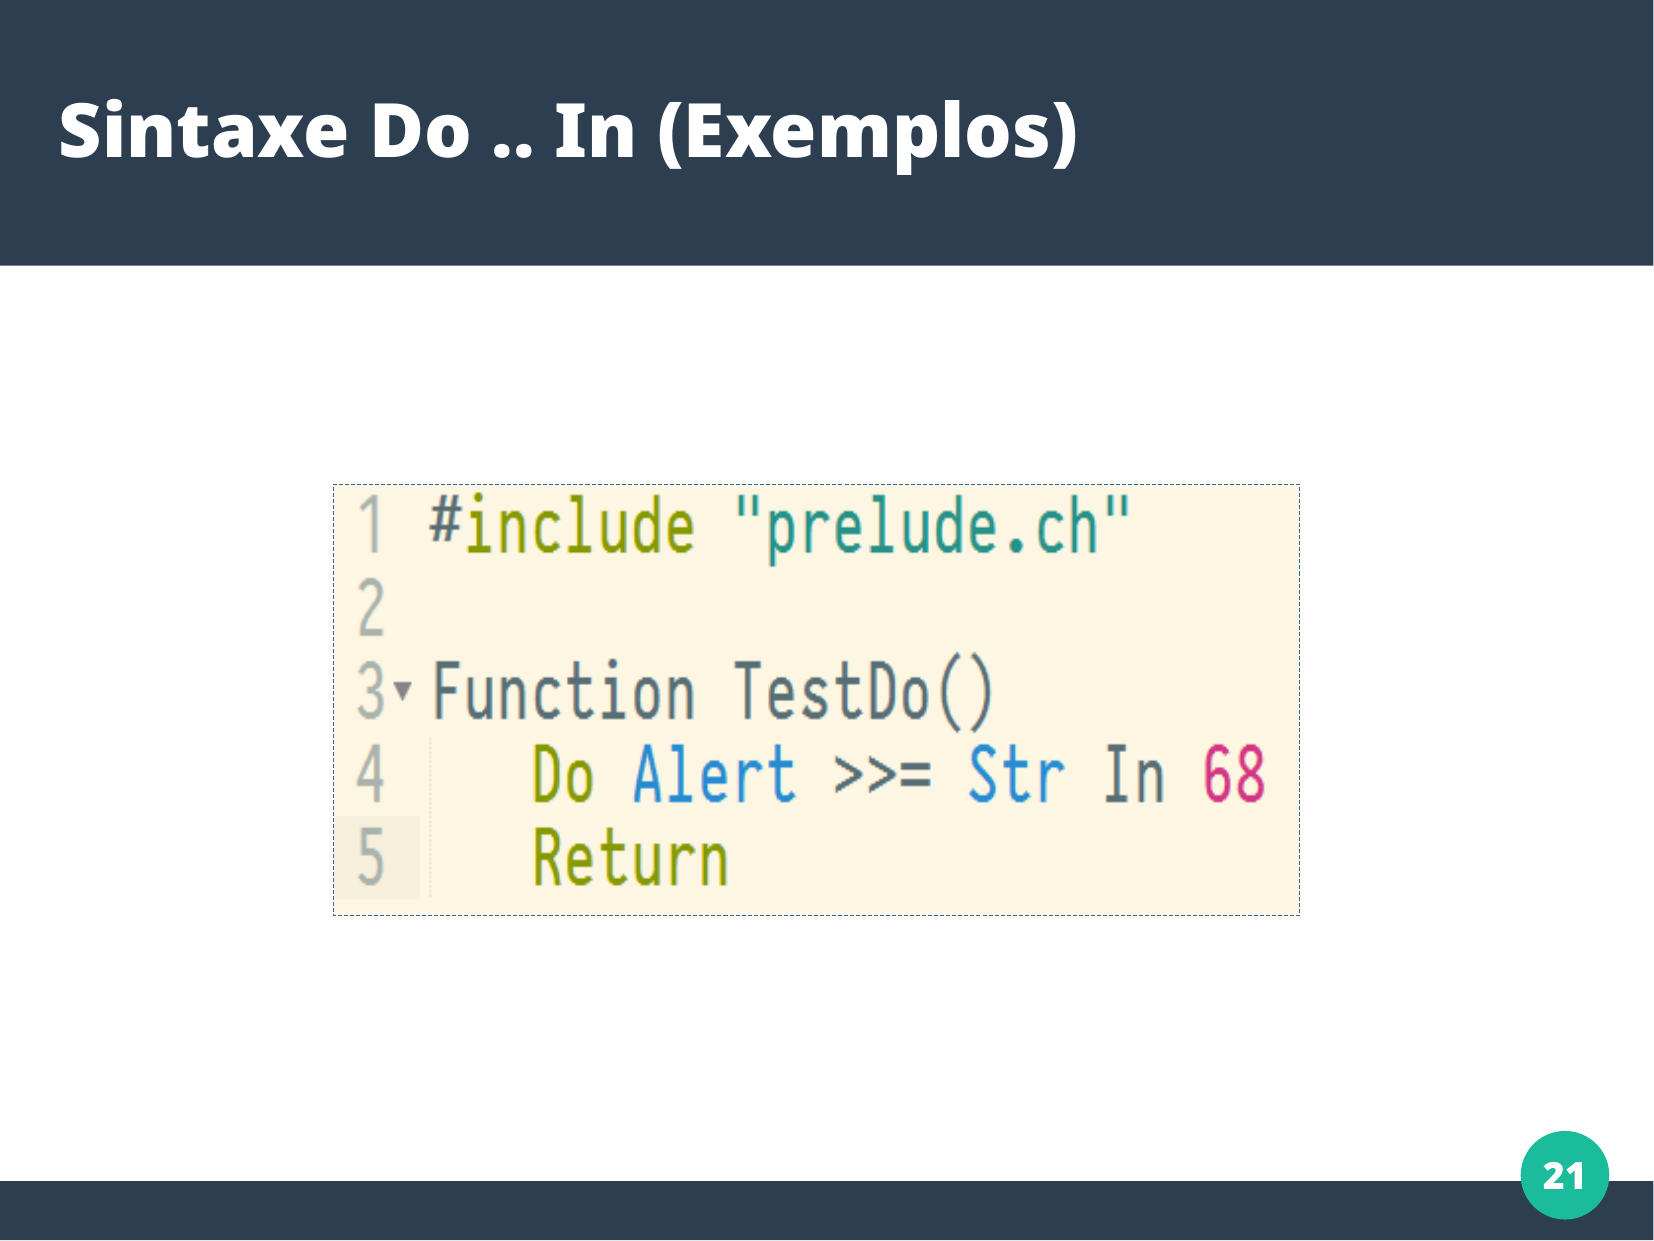

# Sintaxe Do .. In (Exemplos)
21